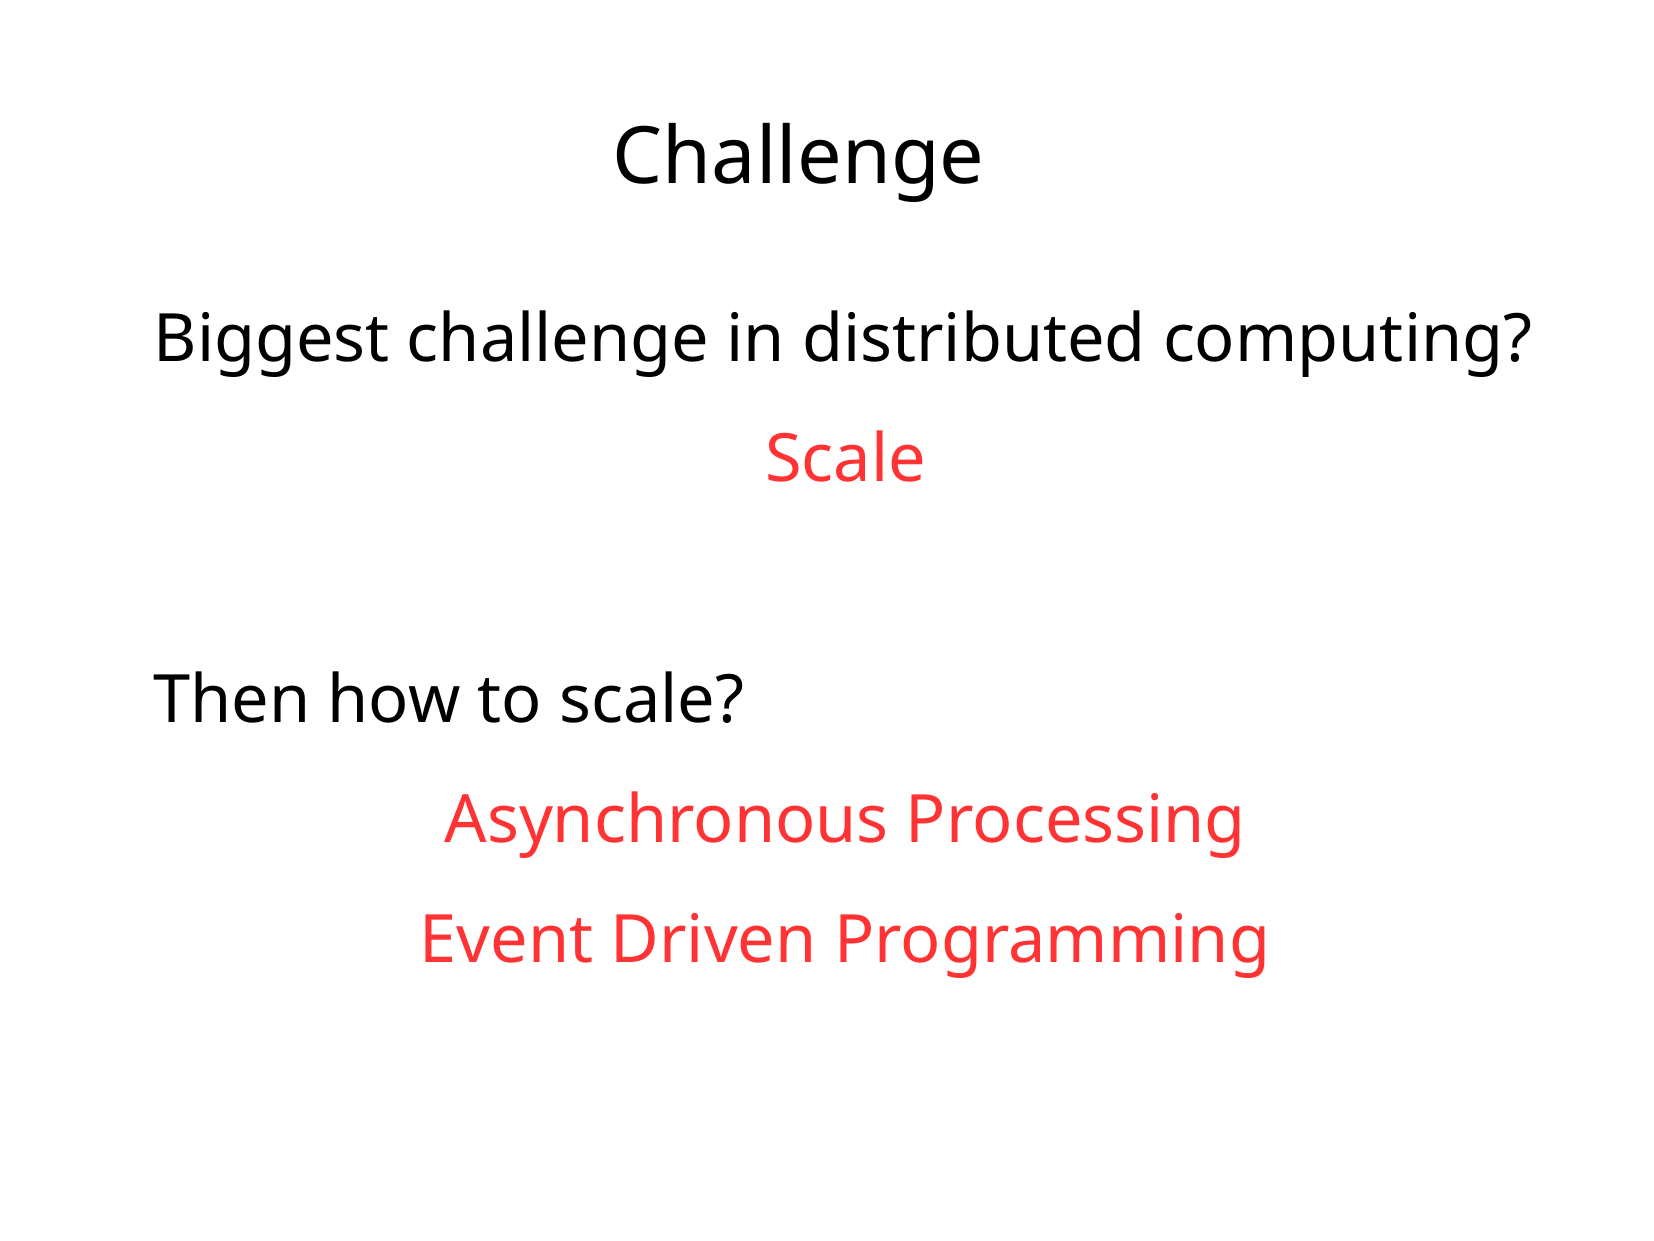

# Challenge
Biggest challenge in distributed computing?
Scale
Then how to scale?
Asynchronous Processing
Event Driven Programming